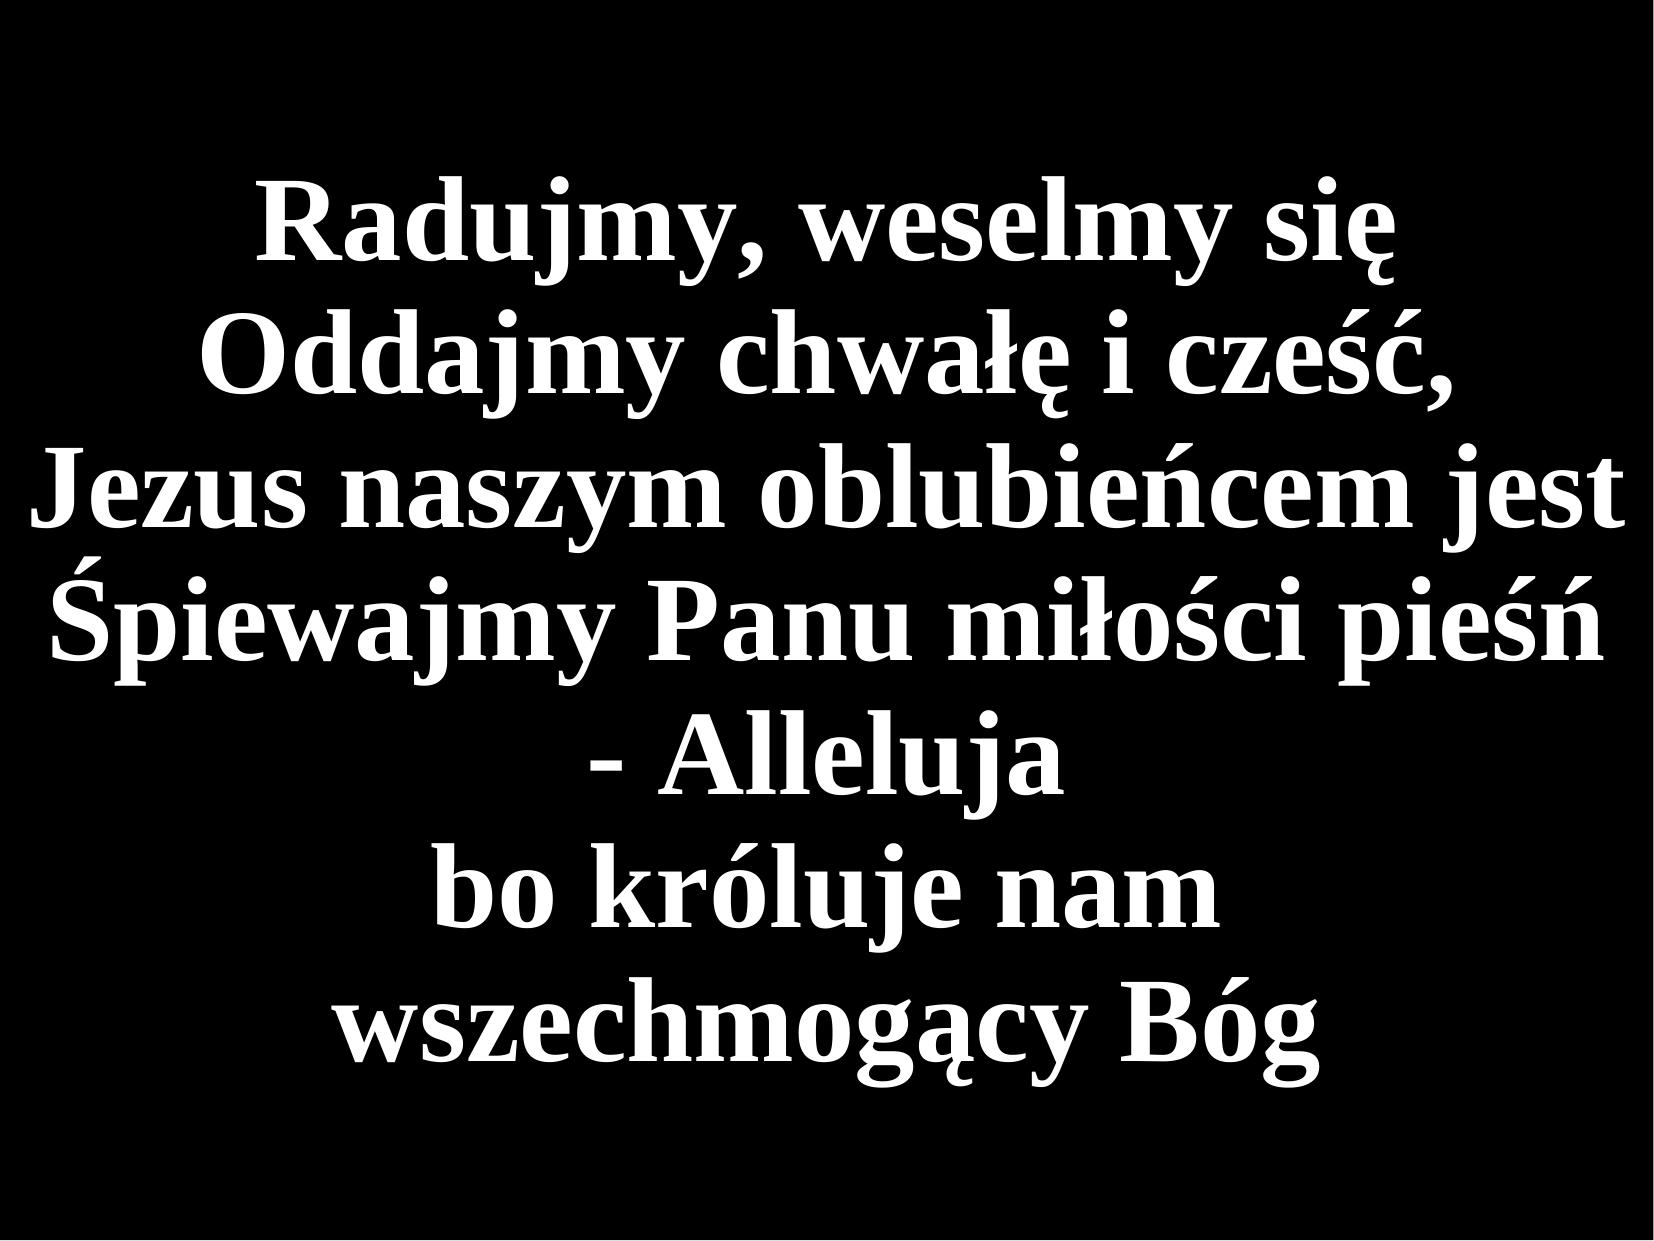

# Radujmy, weselmy się Oddajmy chwałę i cześć, Jezus naszym oblubieńcem jest Śpiewajmy Panu miłości pieśń - Alleluja bo króluje nam wszechmogący Bóg